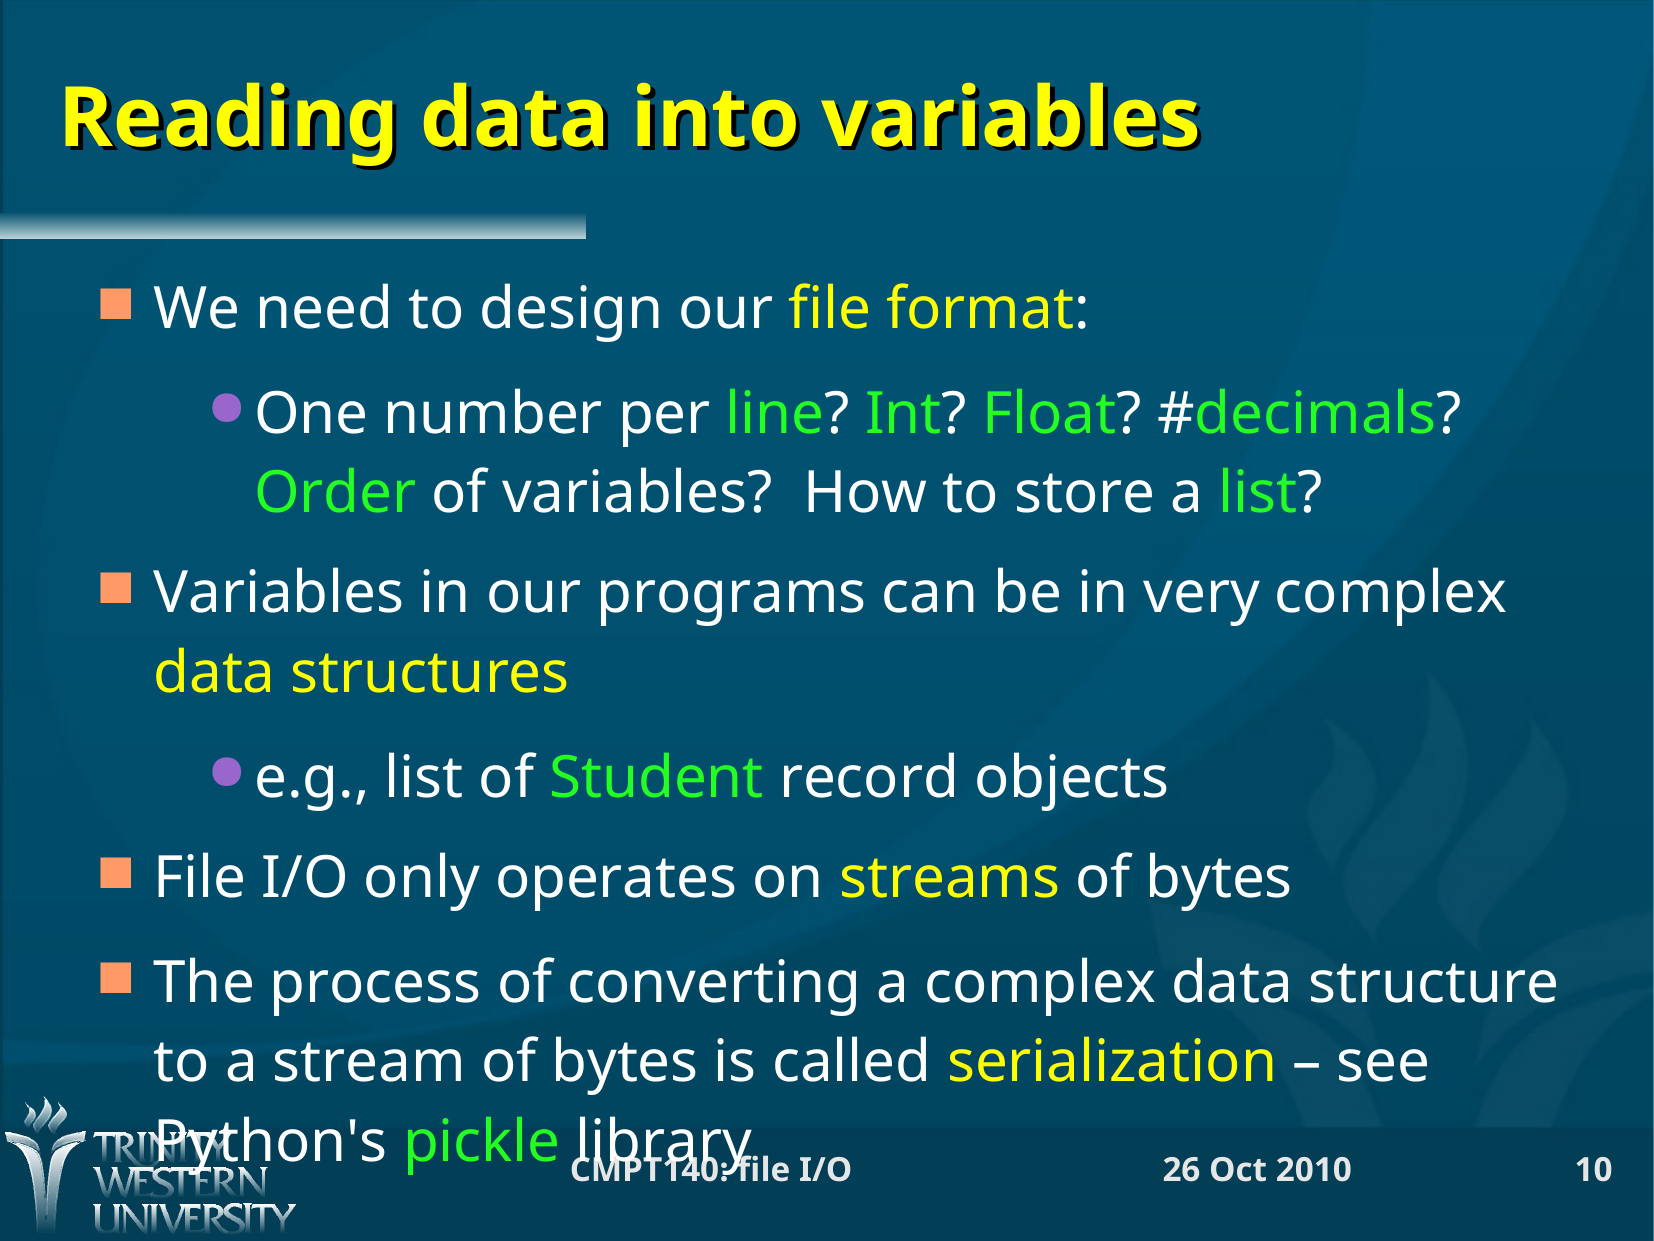

# Reading data into variables
We need to design our file format:
One number per line? Int? Float? #decimals? Order of variables? How to store a list?
Variables in our programs can be in very complex data structures
e.g., list of Student record objects
File I/O only operates on streams of bytes
The process of converting a complex data structure to a stream of bytes is called serialization – see Python's pickle library
CMPT140: file I/O
26 Oct 2010
10